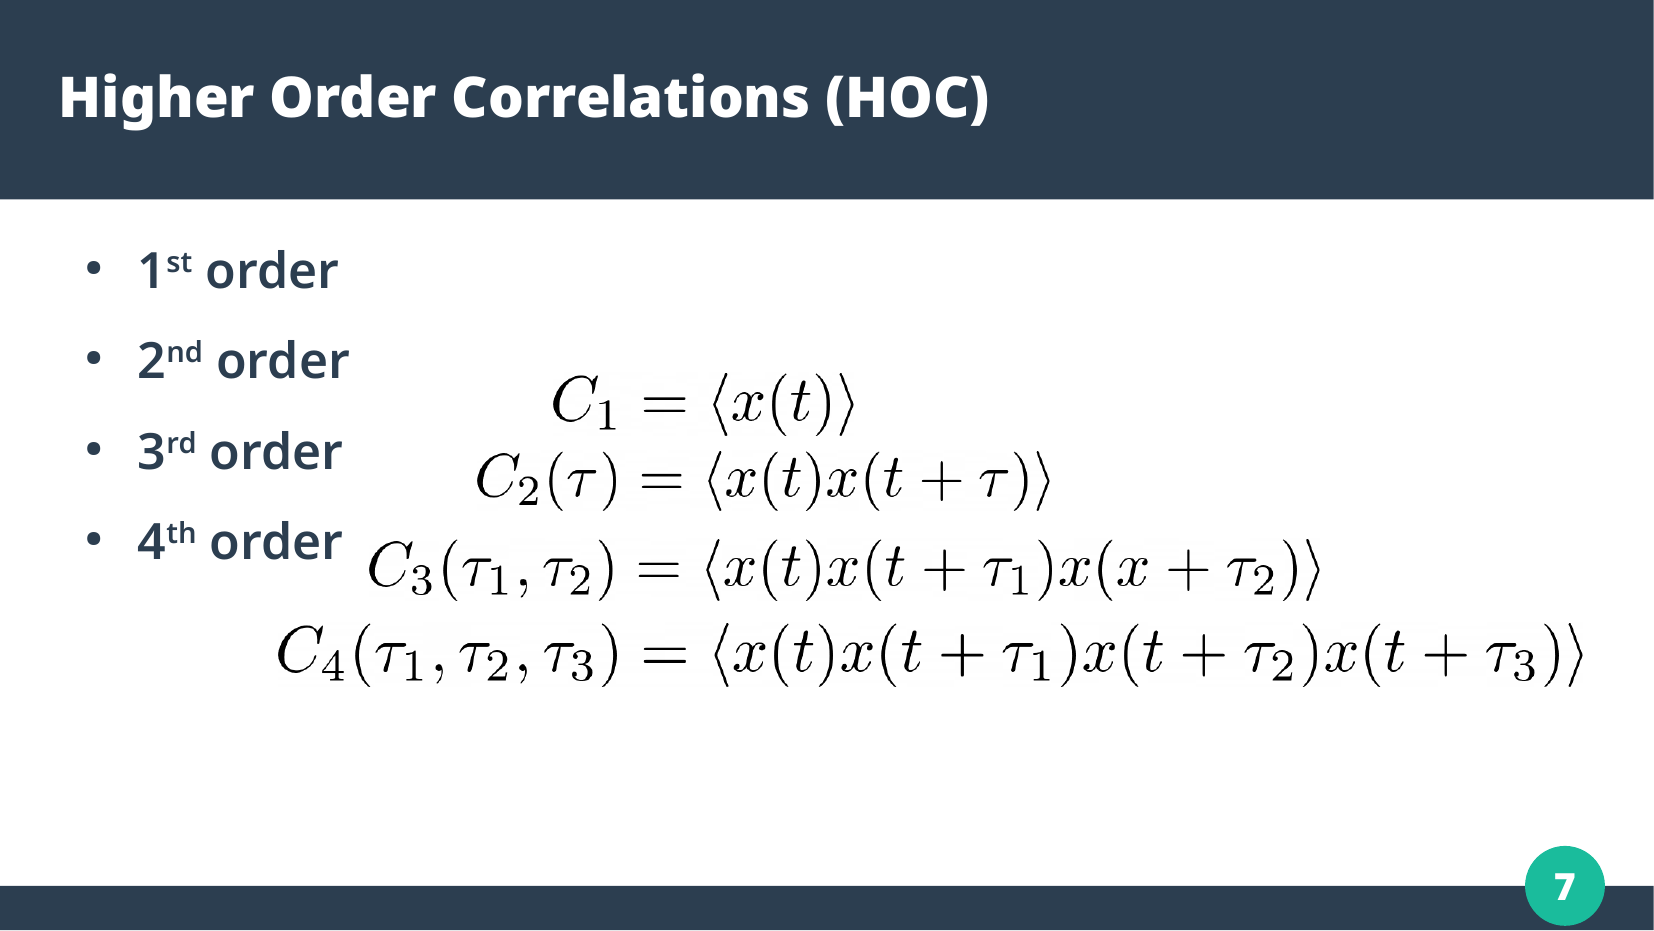

# Higher Order Correlations (HOC)
1st order
2nd order
3rd order
4th order
C_2(\tau) = \langle x(t) x(t+\tau) \rangle
C_4(\tau_1,\tau_2,\tau_3) = \langle x(t)x(t+\tau_1)x(t+\tau_2)x(t+\tau_3)\rangle
C_3(\tau_1,\tau_2) = \langle x(t) x(t+\tau_1) x(x+\tau_2) \rangle